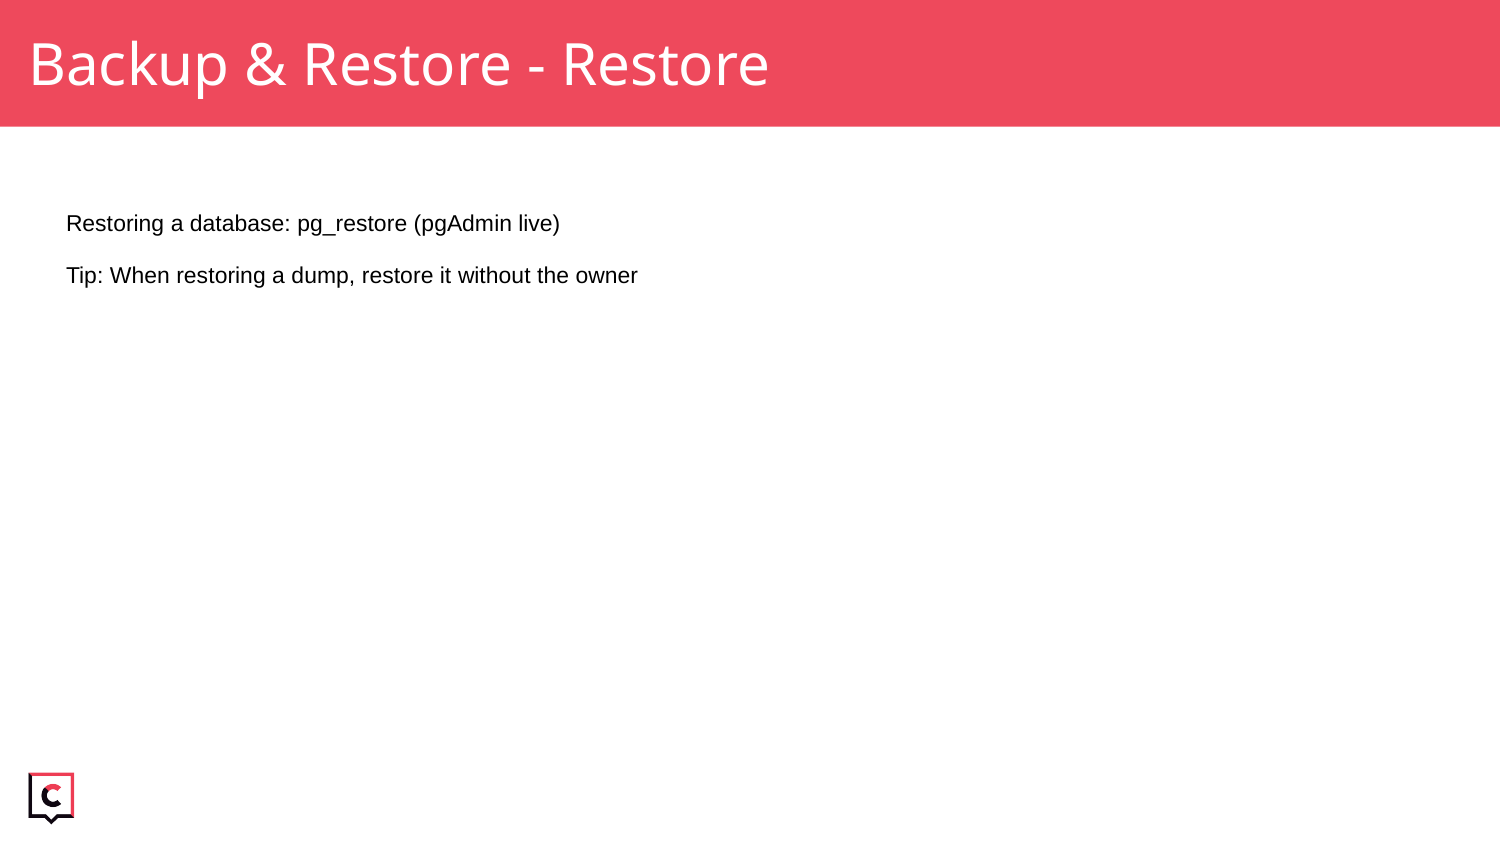

# Backup & Restore - Restore
Restoring a database: pg_restore (pgAdmin live)
Tip: When restoring a dump, restore it without the owner